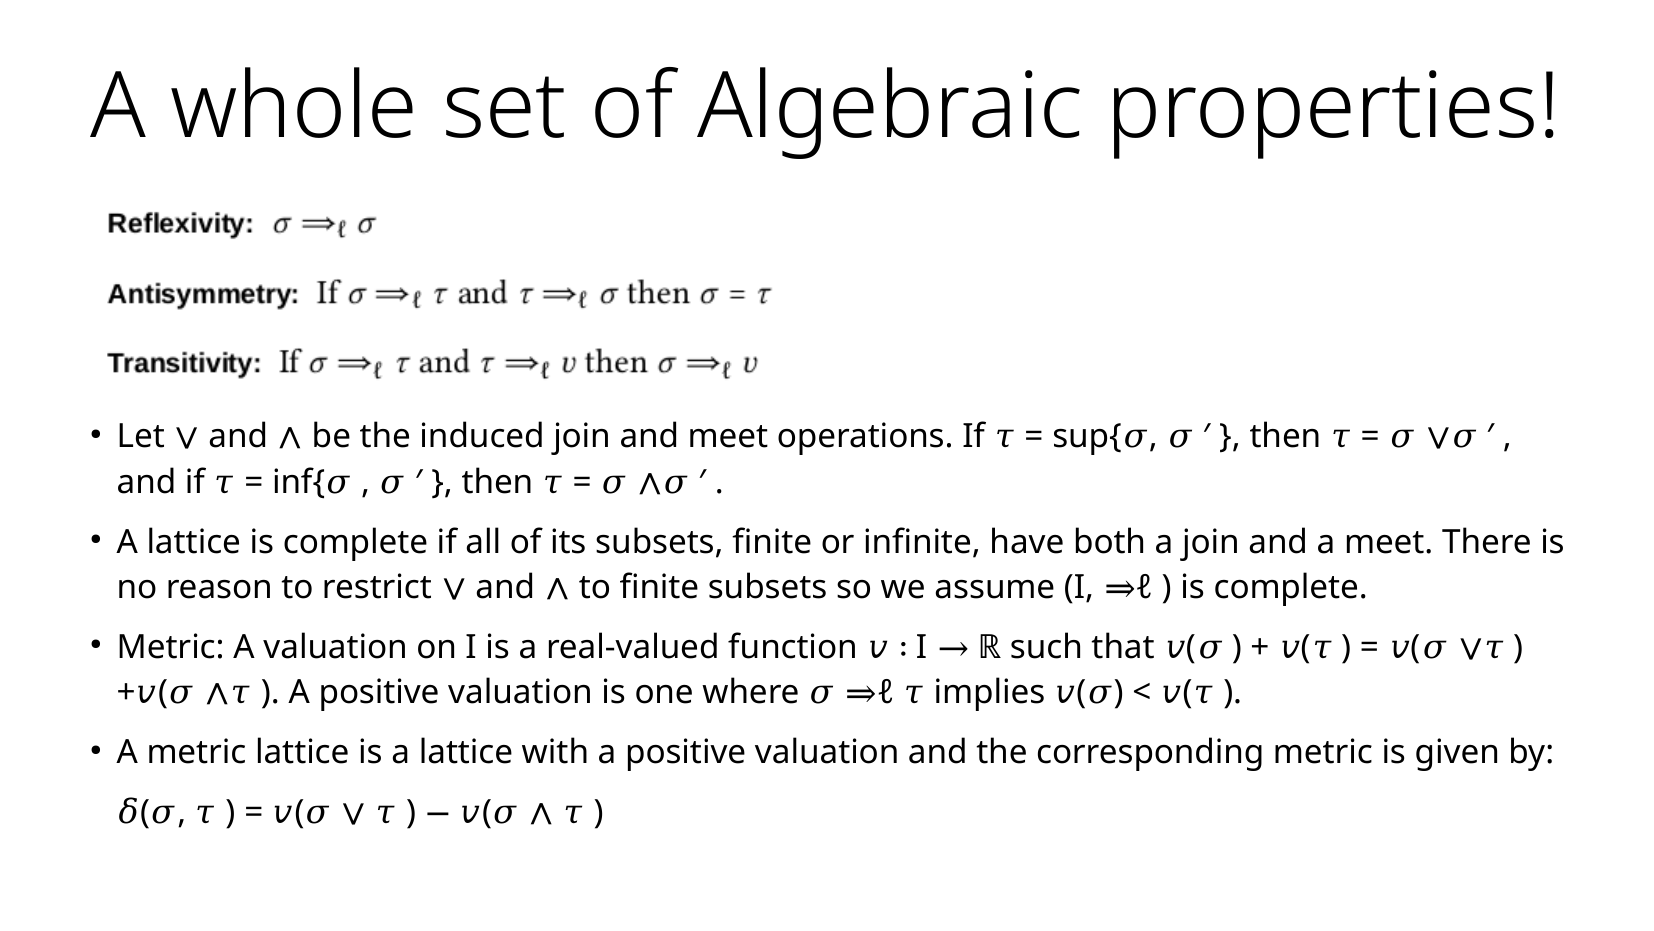

# A whole set of Algebraic properties!
Let ∨ and ∧ be the induced join and meet operations. If 𝜏 = sup{𝜎, 𝜎 ′ }, then 𝜏 = 𝜎 ∨𝜎 ′ , and if 𝜏 = inf{𝜎 , 𝜎 ′ }, then 𝜏 = 𝜎 ∧𝜎 ′ .
A lattice is complete if all of its subsets, finite or infinite, have both a join and a meet. There is no reason to restrict ∨ and ∧ to finite subsets so we assume (I, ⇒ℓ ) is complete.
Metric: A valuation on I is a real-valued function 𝑣 ∶ I → ℝ such that 𝑣(𝜎 ) + 𝑣(𝜏 ) = 𝑣(𝜎 ∨𝜏 )+𝑣(𝜎 ∧𝜏 ). A positive valuation is one where 𝜎 ⇒ℓ 𝜏 implies 𝑣(𝜎) < 𝑣(𝜏 ).
A metric lattice is a lattice with a positive valuation and the corresponding metric is given by:
𝛿(𝜎, 𝜏 ) = 𝑣(𝜎 ∨ 𝜏 ) − 𝑣(𝜎 ∧ 𝜏 )